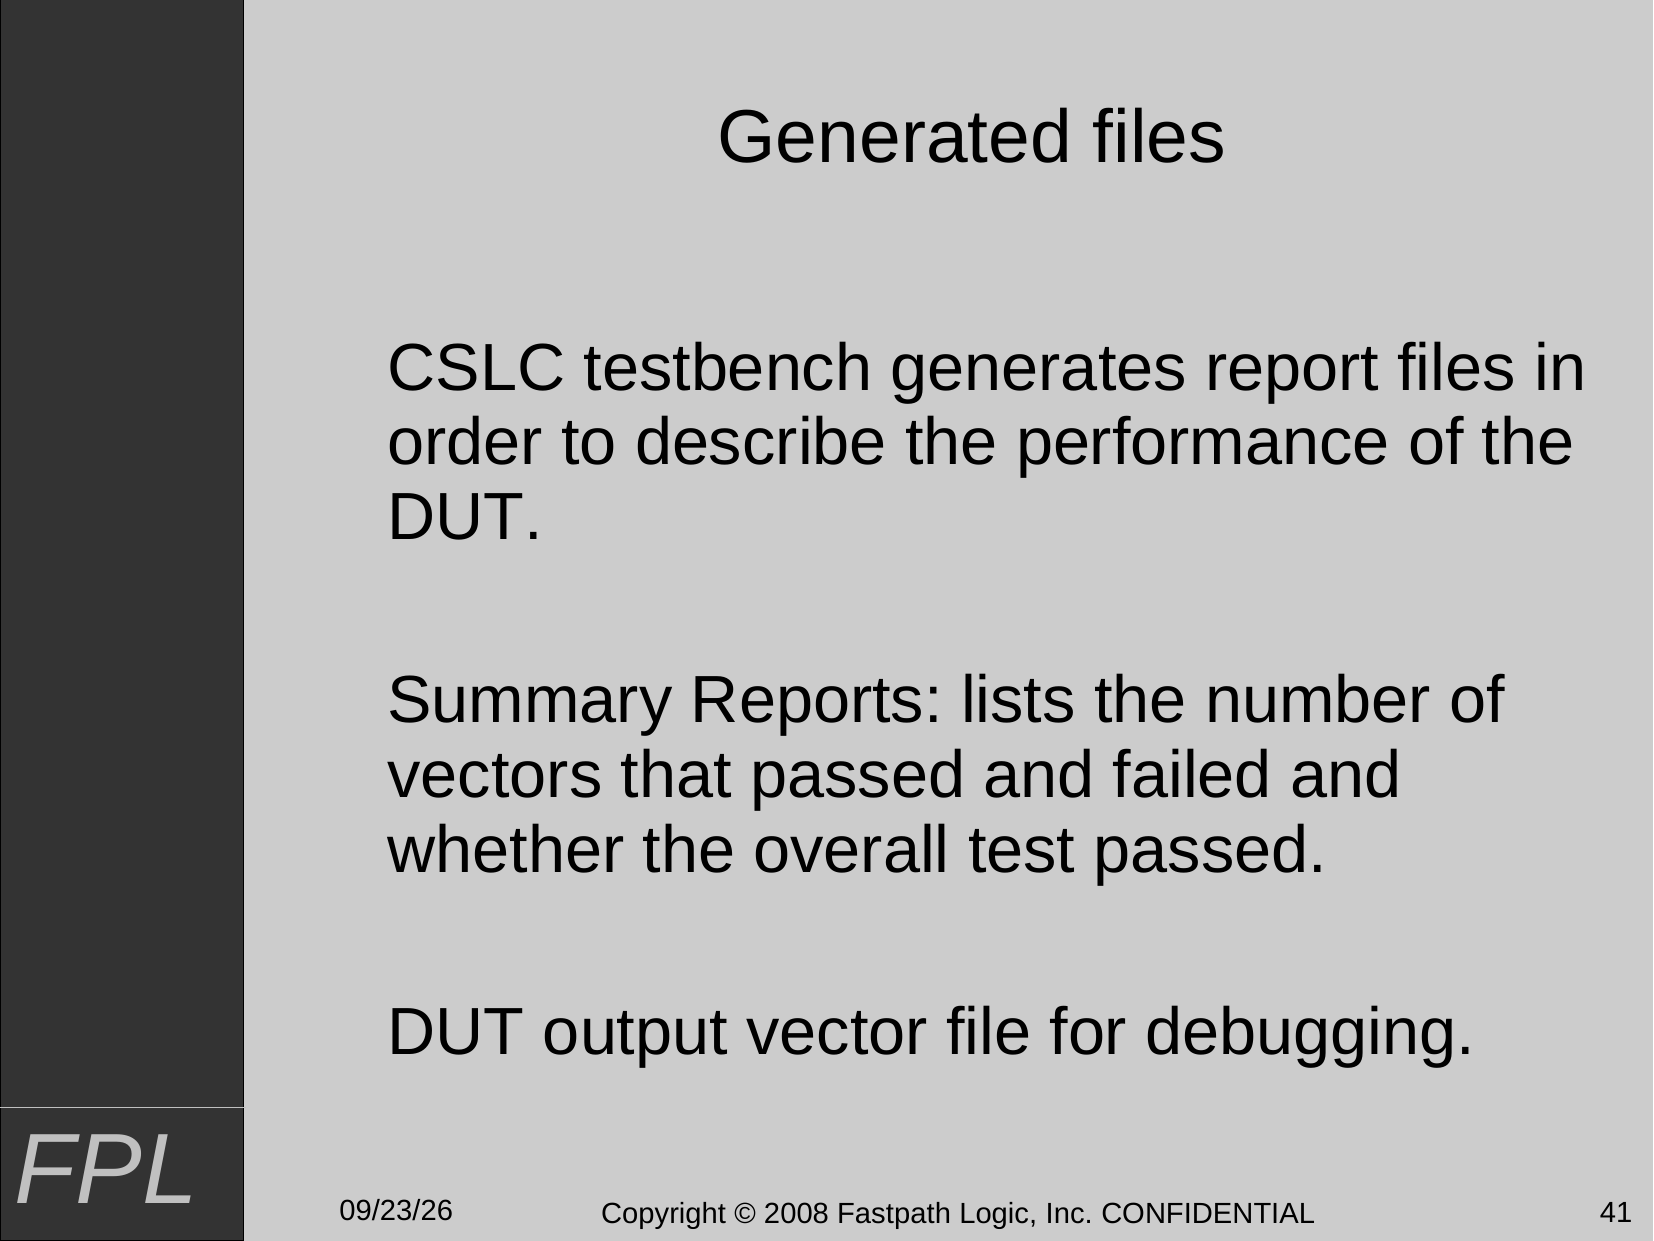

# Generated files
CSLC testbench generates report files in order to describe the performance of the DUT.
Summary Reports: lists the number of vectors that passed and failed and whether the overall test passed.
DUT output vector file for debugging.
41
© 2008 FASTPATH LOGIC INC.